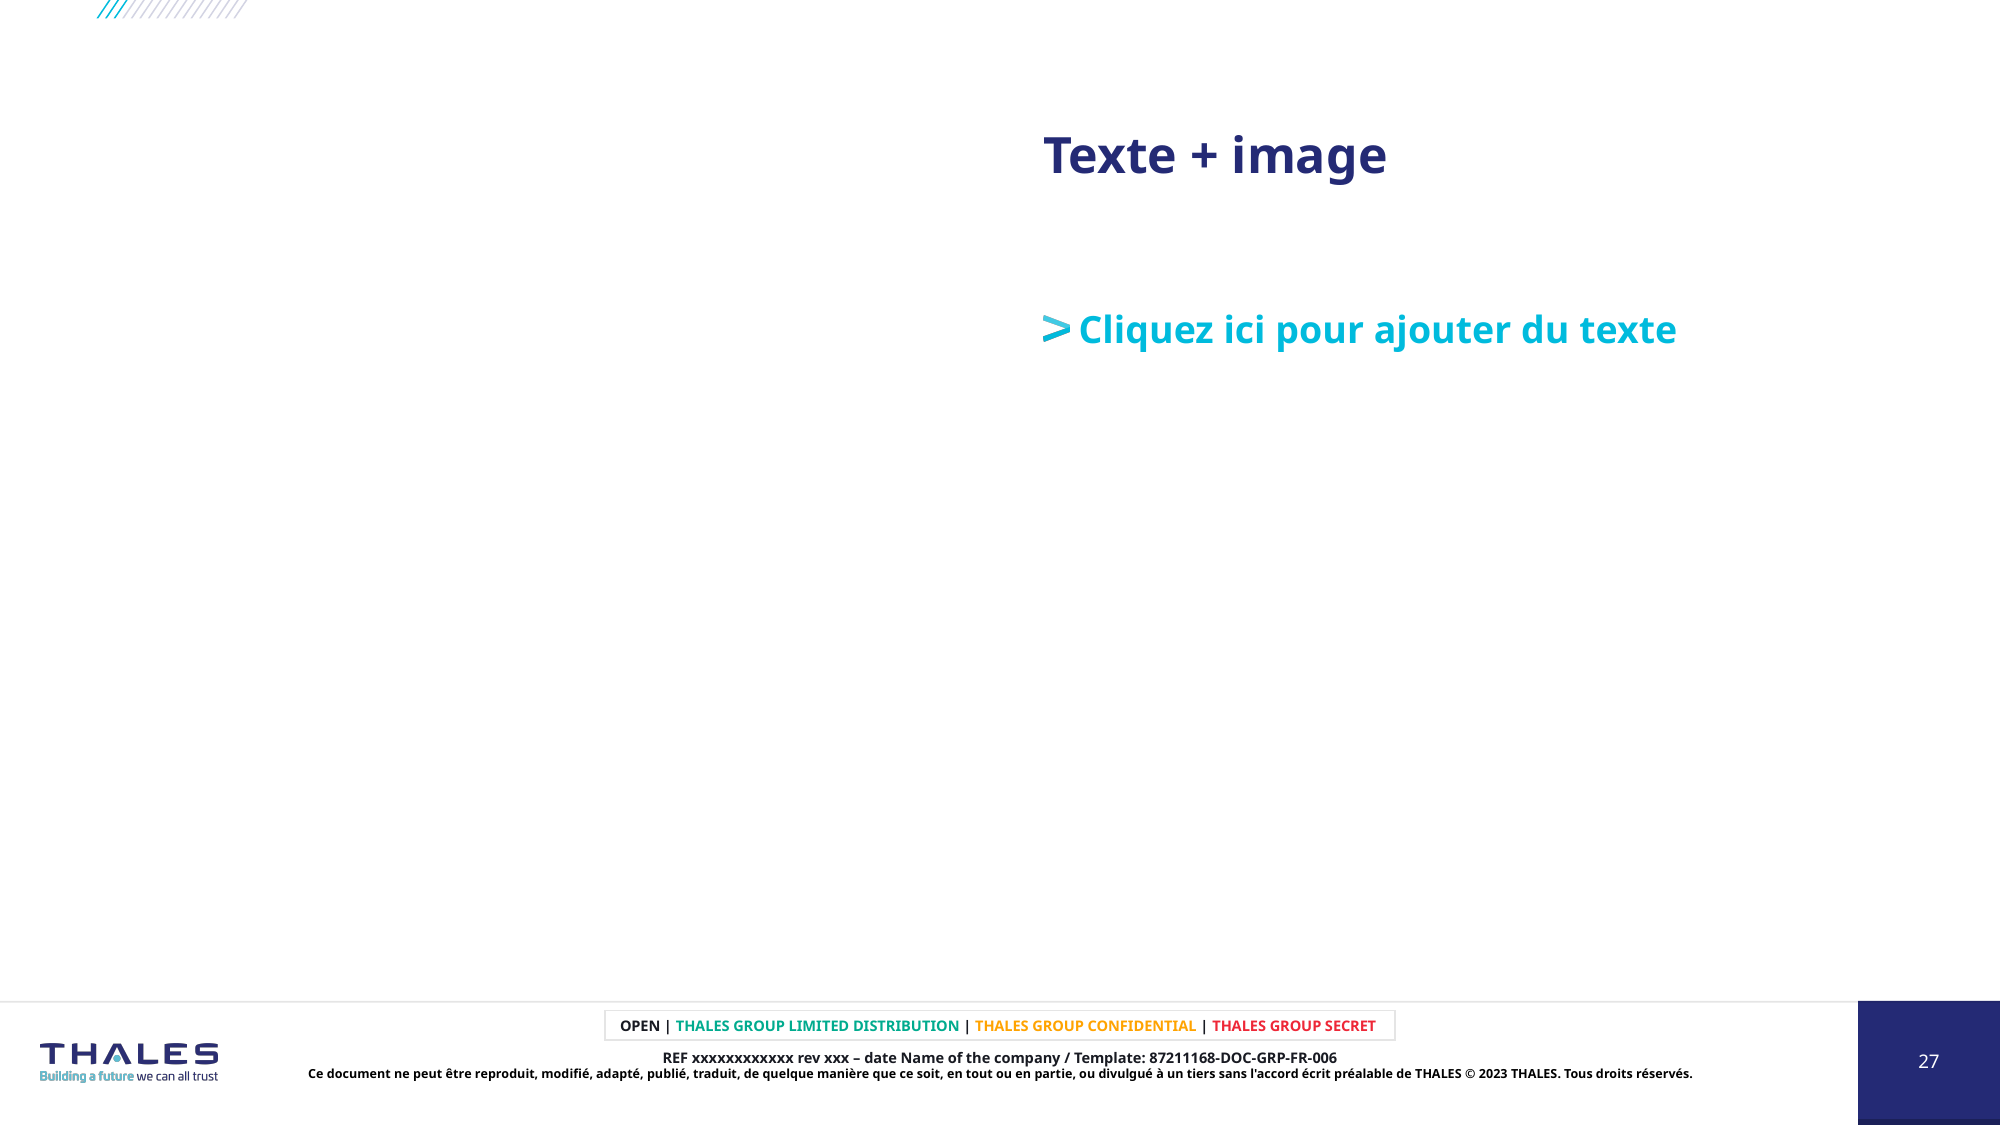

# Texte + image
Cliquez ici pour ajouter du texte